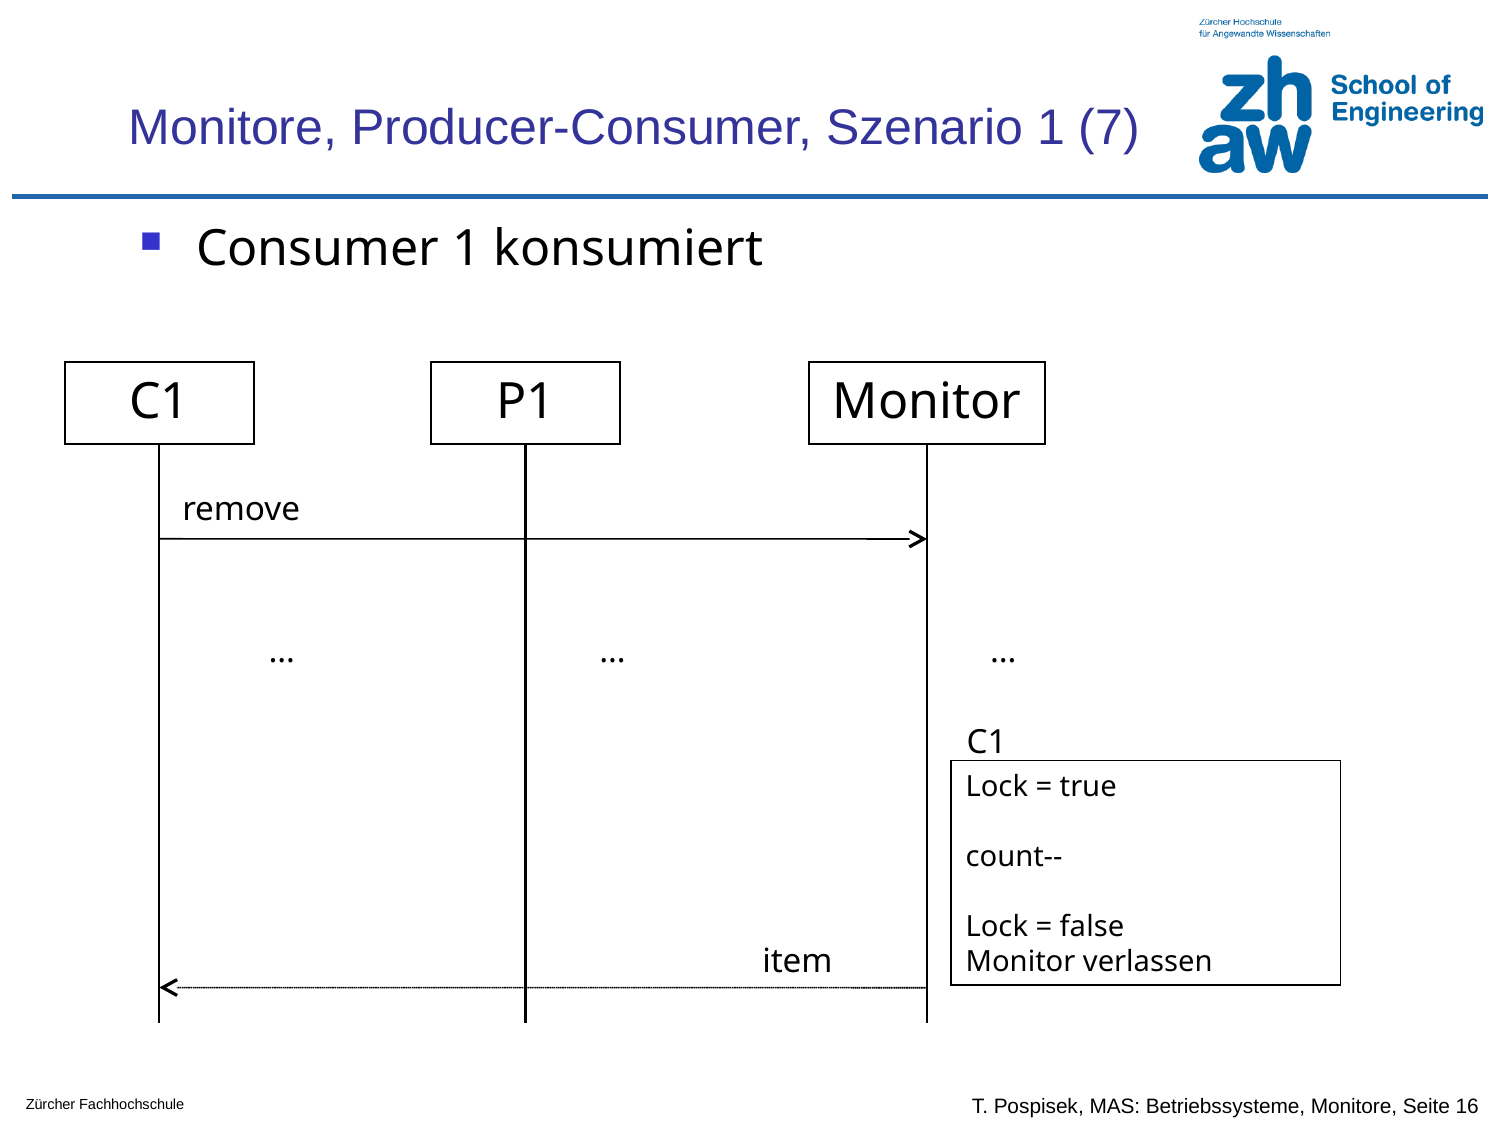

# Monitore, Producer-Consumer, Szenario 1 (7)
Consumer 1 konsumiert
C1
P1
Monitor
remove
…
…
…
C1
Lock = true
count--
Lock = false
Monitor verlassen
item